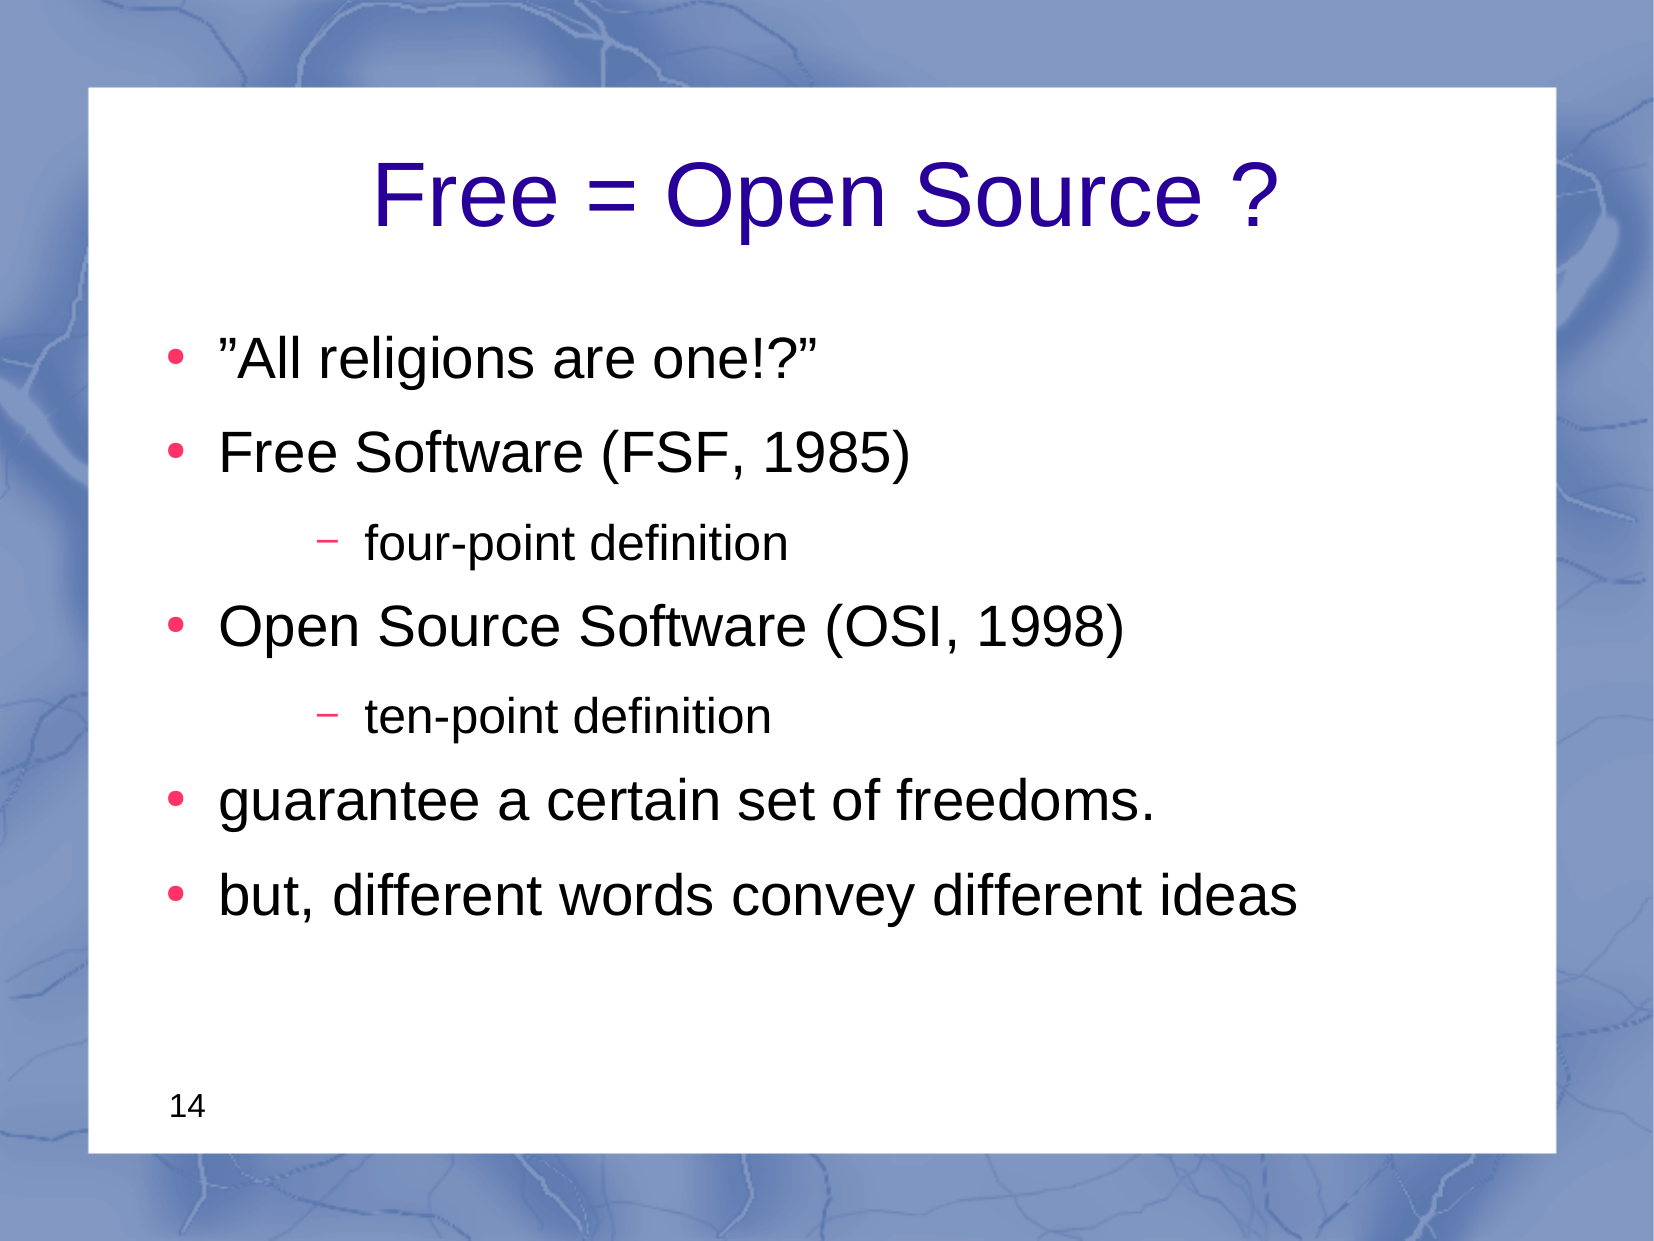

# Free = Open Source ?
”All religions are one!?”
Free Software (FSF, 1985)
four-point definition
Open Source Software (OSI, 1998)
ten-point definition
guarantee a certain set of freedoms.
but, different words convey different ideas
14